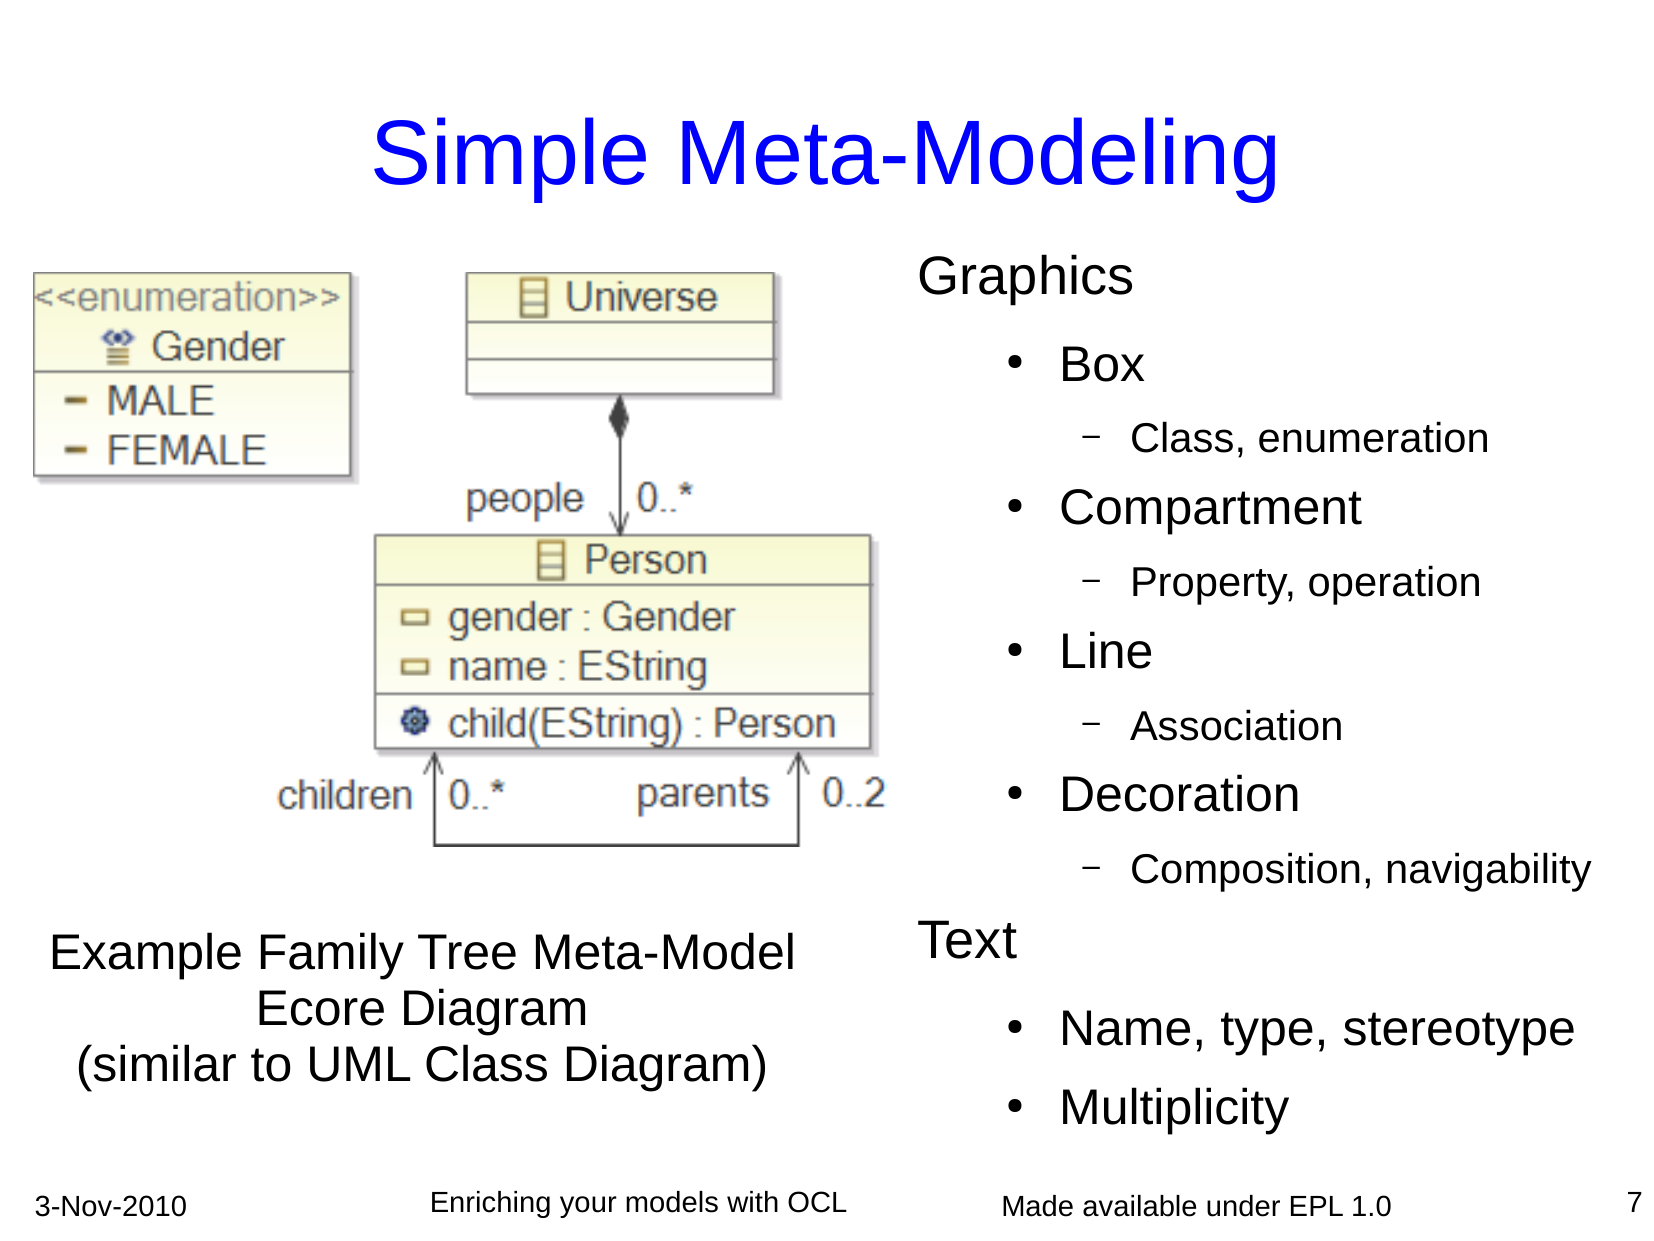

# Simple Meta-Modeling
Graphics
Box
Class, enumeration
Compartment
Property, operation
Line
Association
Decoration
Composition, navigability
Text
Name, type, stereotype
Multiplicity
Example Family Tree Meta-Model
Ecore Diagram
(similar to UML Class Diagram)
Enriching your models with OCL
7
3-Nov-2010